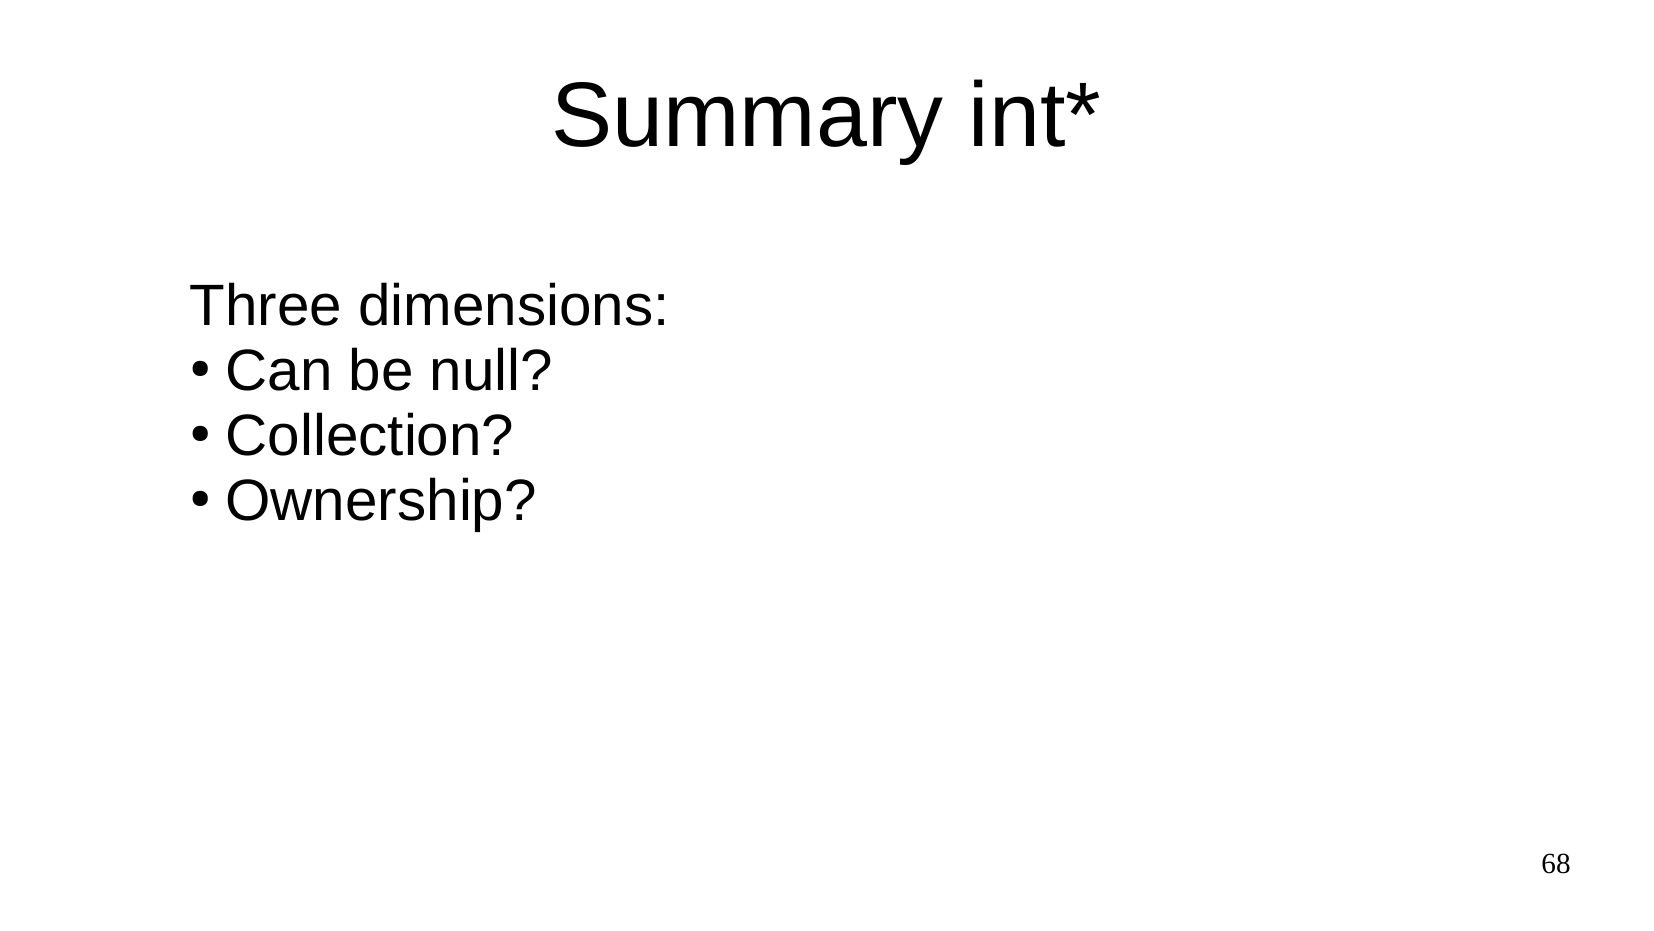

# Summary int*
Three dimensions:
Can be null?
Collection?
Ownership?
68